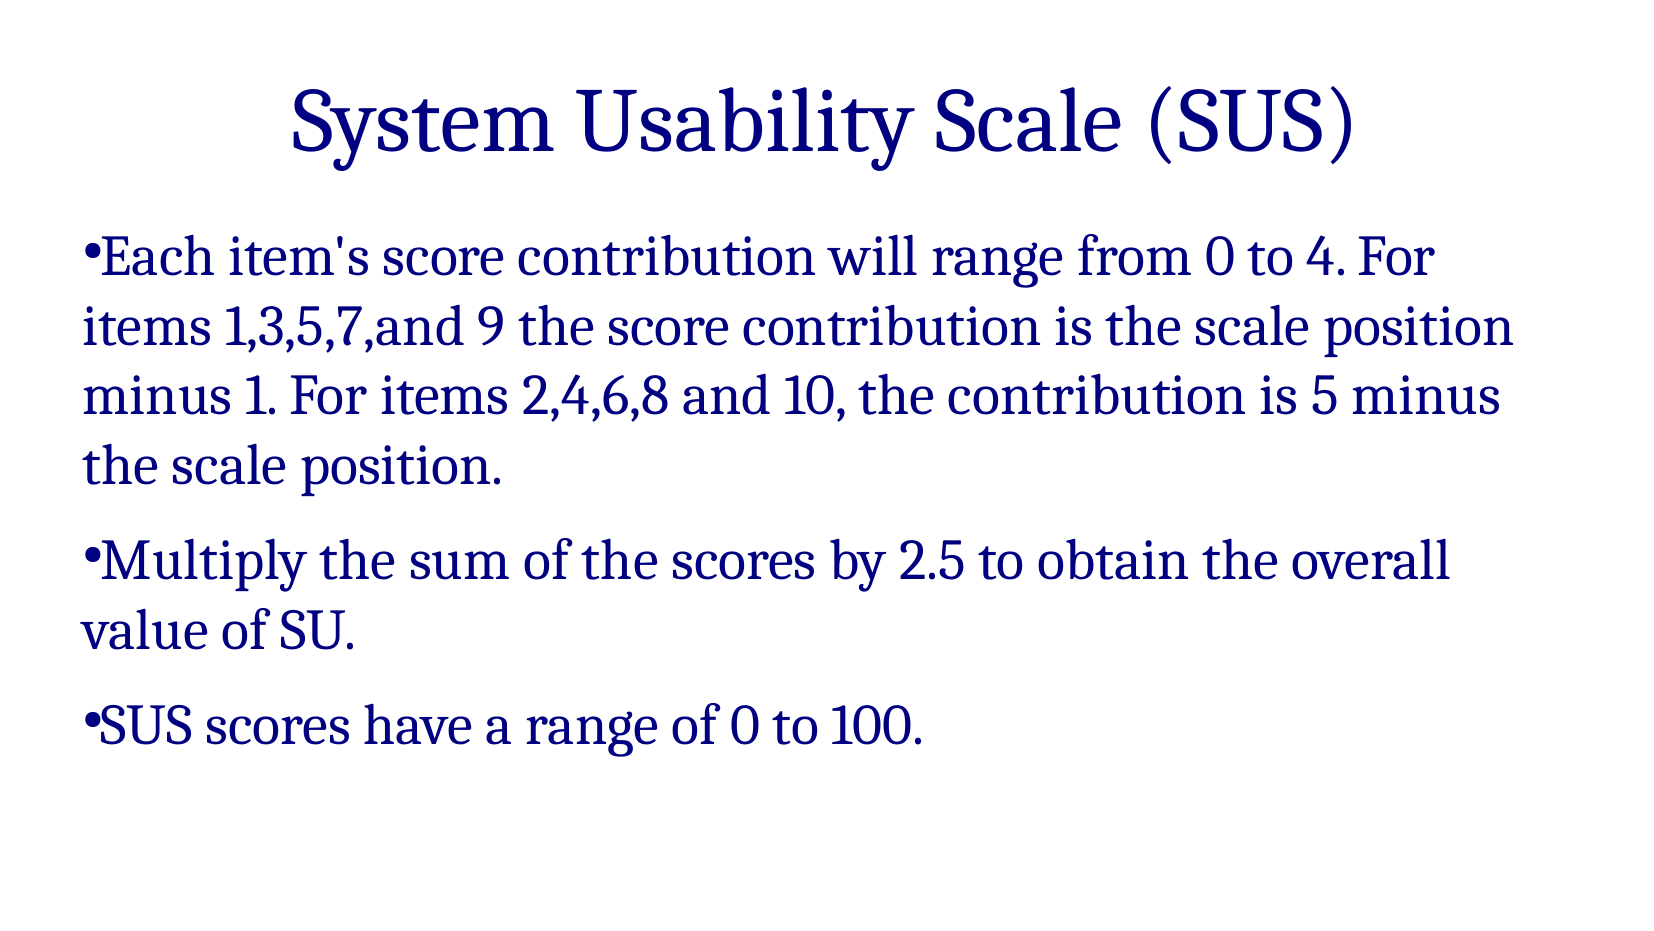

# System Usability Scale (SUS)
Each item's score contribution will range from 0 to 4. For items 1,3,5,7,and 9 the score contribution is the scale position minus 1. For items 2,4,6,8 and 10, the contribution is 5 minus the scale position.
Multiply the sum of the scores by 2.5 to obtain the overall value of SU.
SUS scores have a range of 0 to 100.